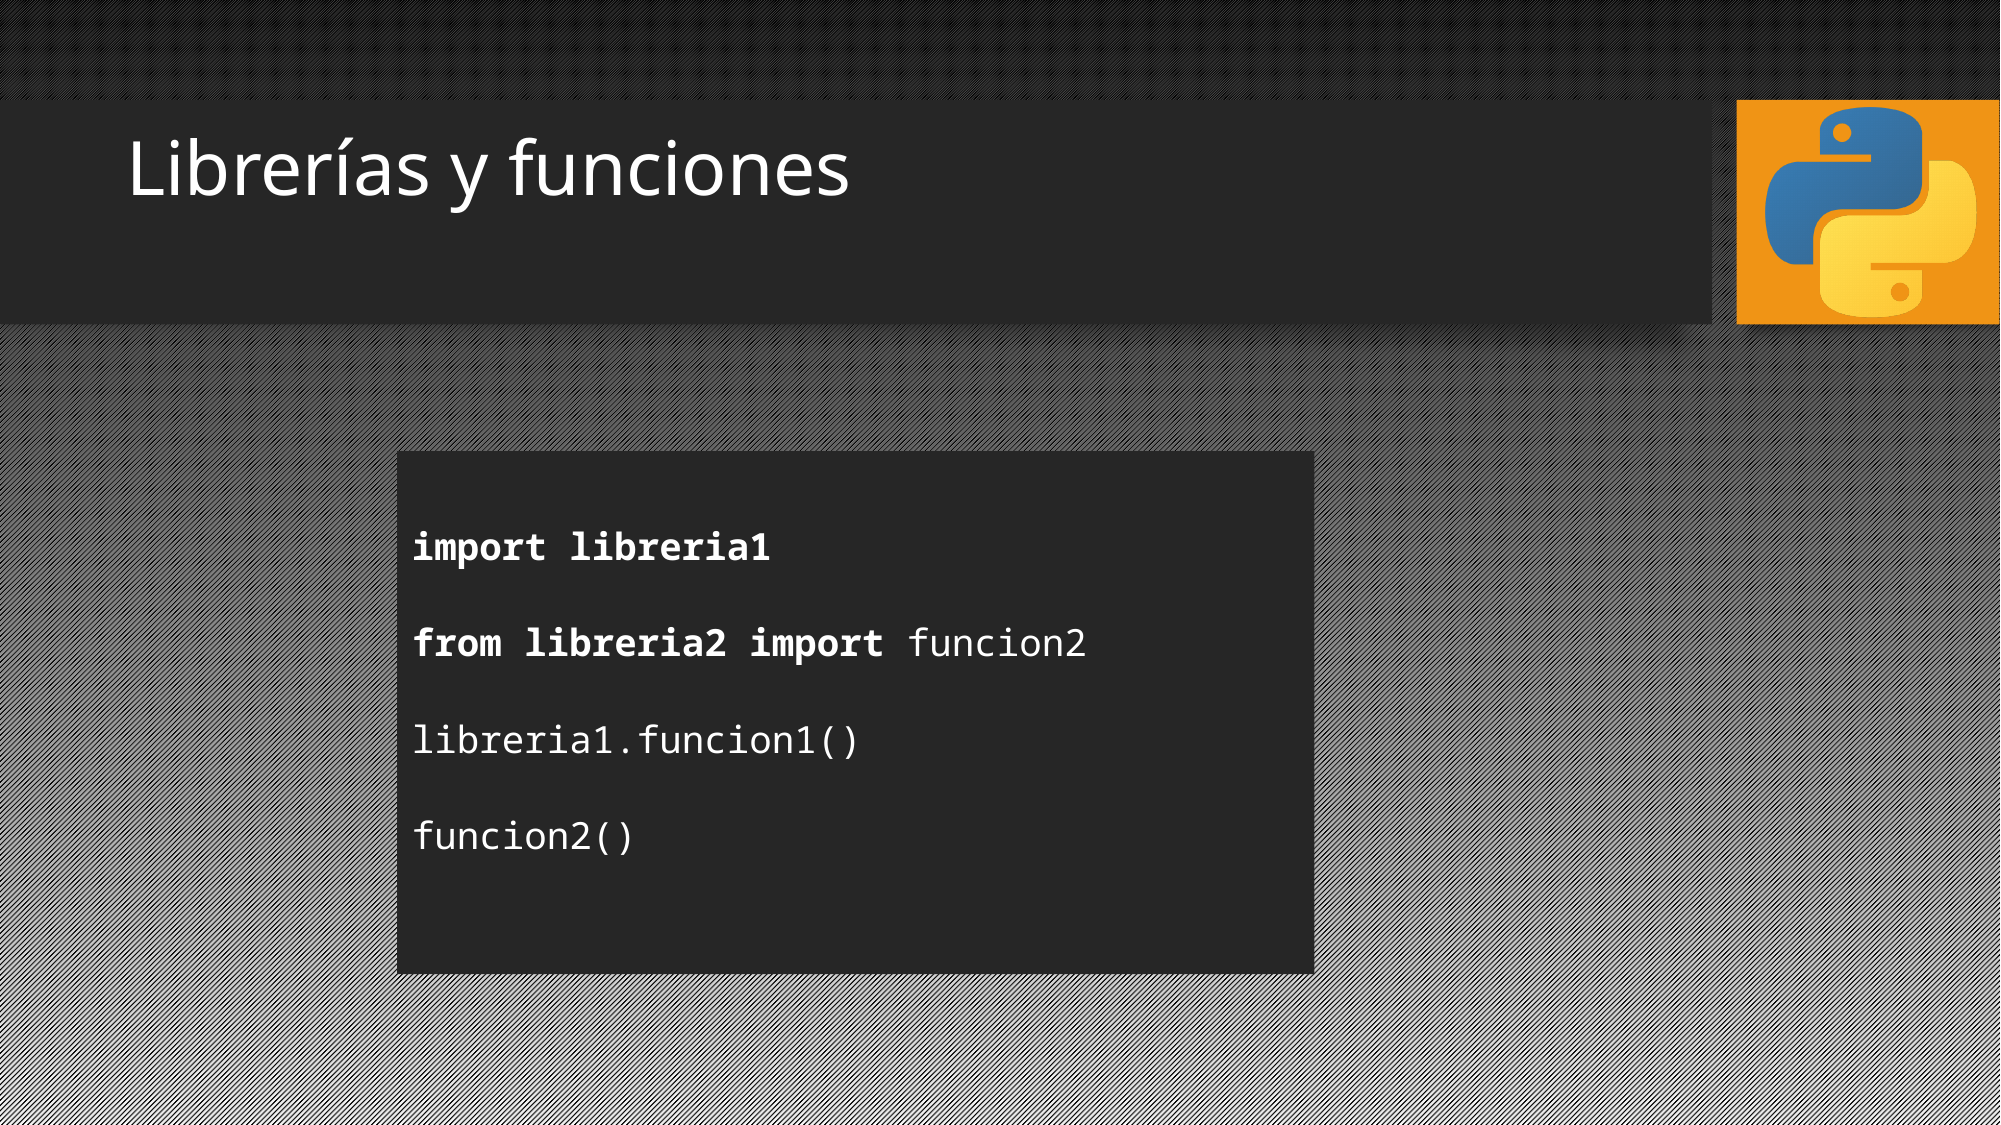

# Librerías y funciones
import libreria1
from libreria2 import funcion2
libreria1.funcion1()
funcion2()